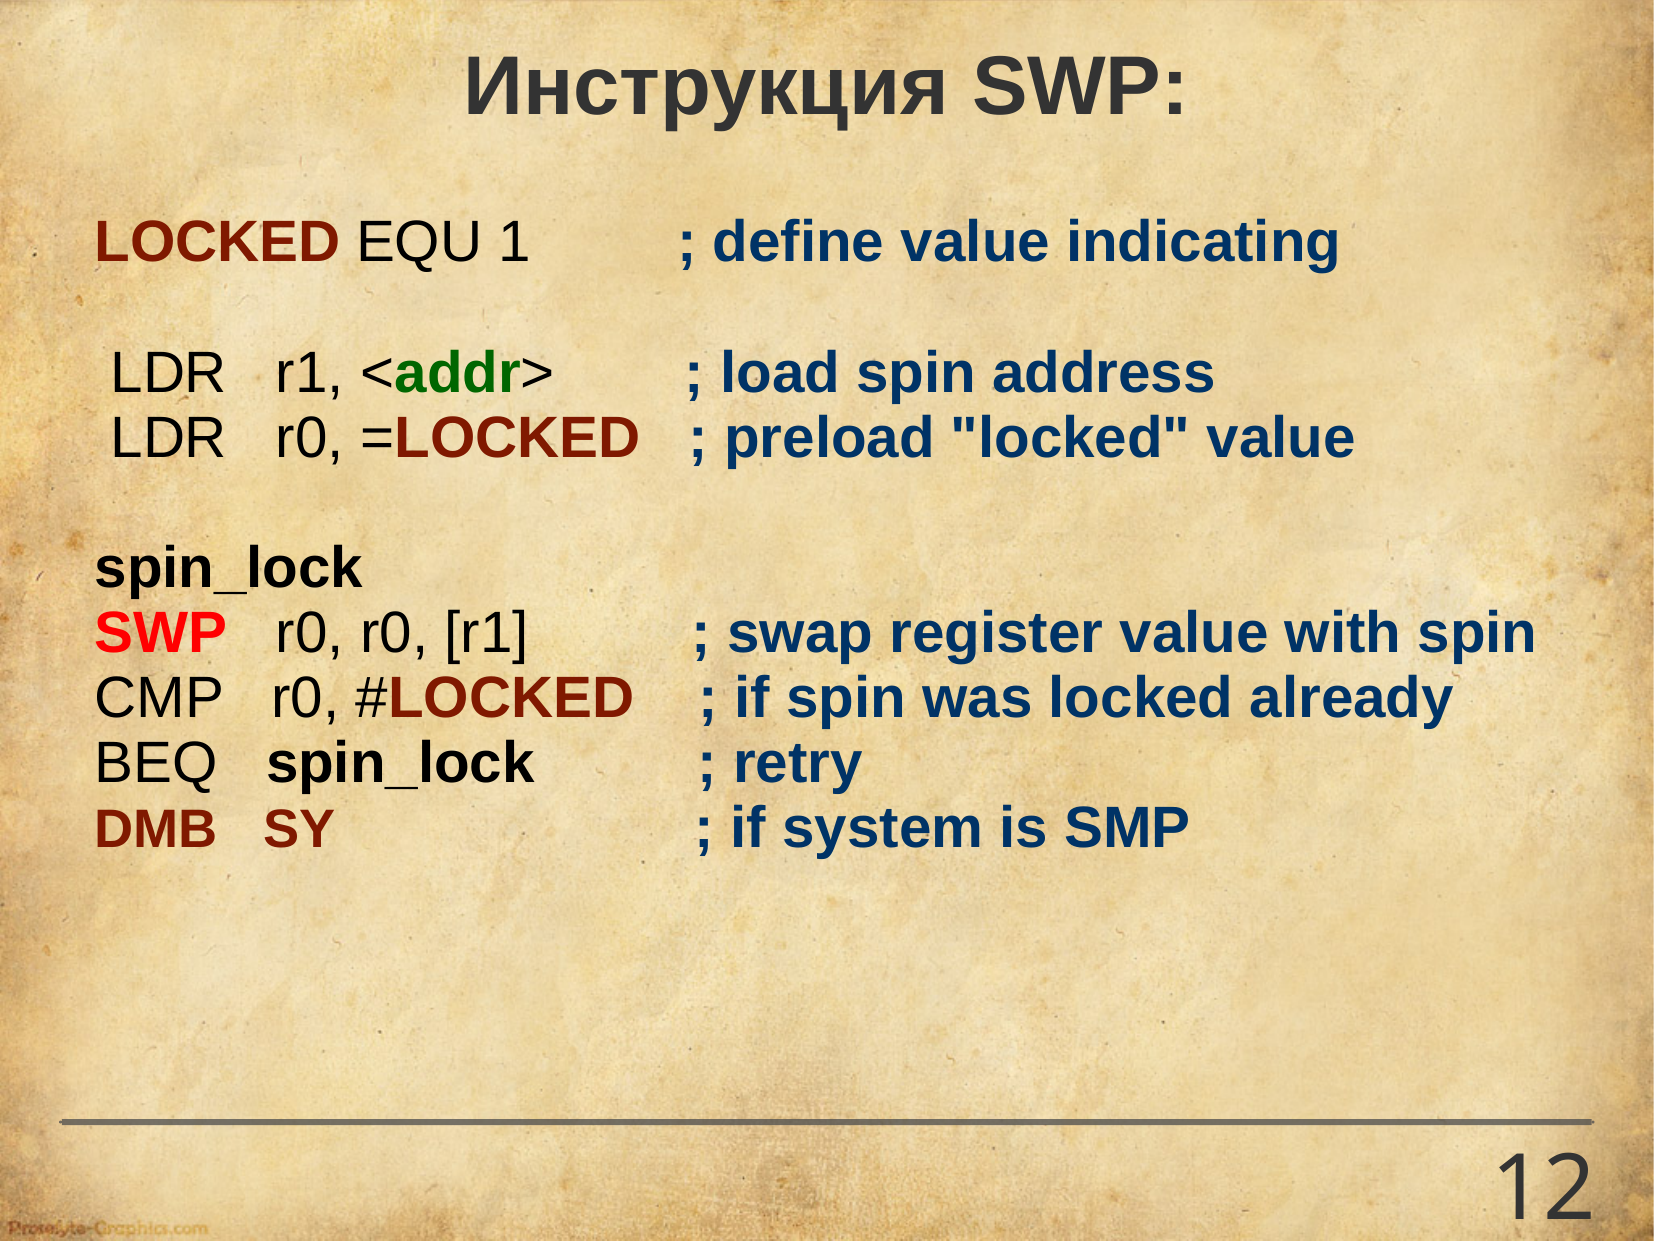

# Инструкция SWP:
LOCKED EQU 1 ; define value indicating
 LDR r1, <addr> ; load spin address
 LDR r0, =LOCKED ; preload "locked" value
spin_lock
SWP r0, r0, [r1] ; swap register value with spin
CMP r0, #LOCKED ; if spin was locked already
BEQ spin_lock ; retry
DMB SY ; if system is SMP